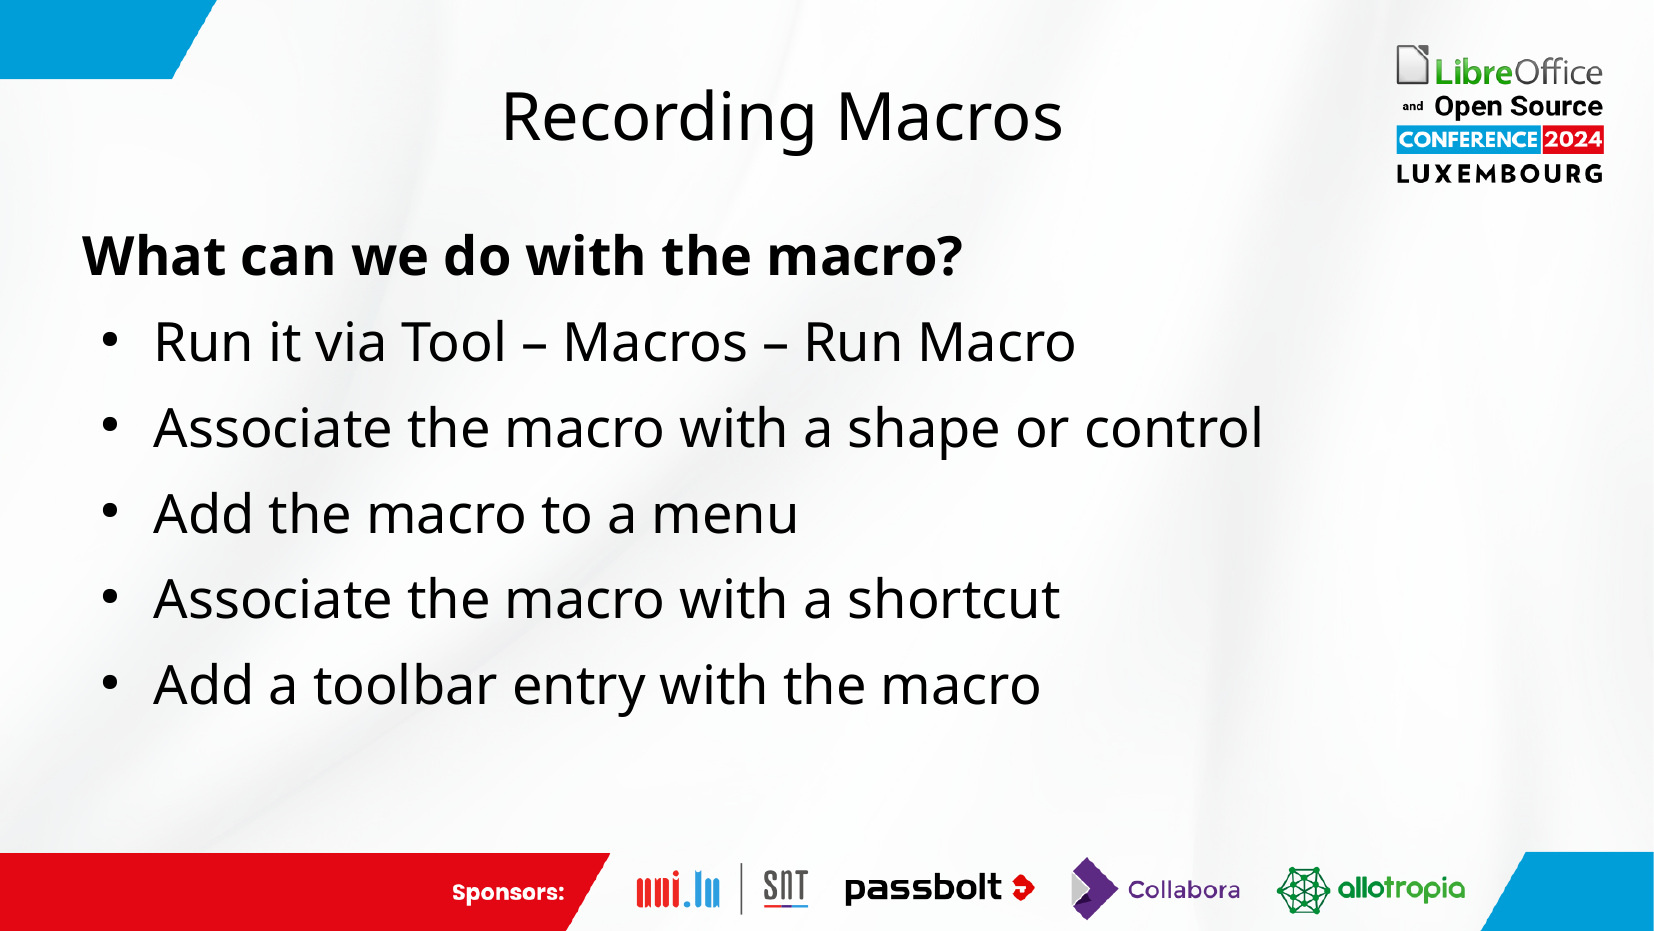

# Recording Macros
What can we do with the macro?
Run it via Tool – Macros – Run Macro
Associate the macro with a shape or control
Add the macro to a menu
Associate the macro with a shortcut
Add a toolbar entry with the macro